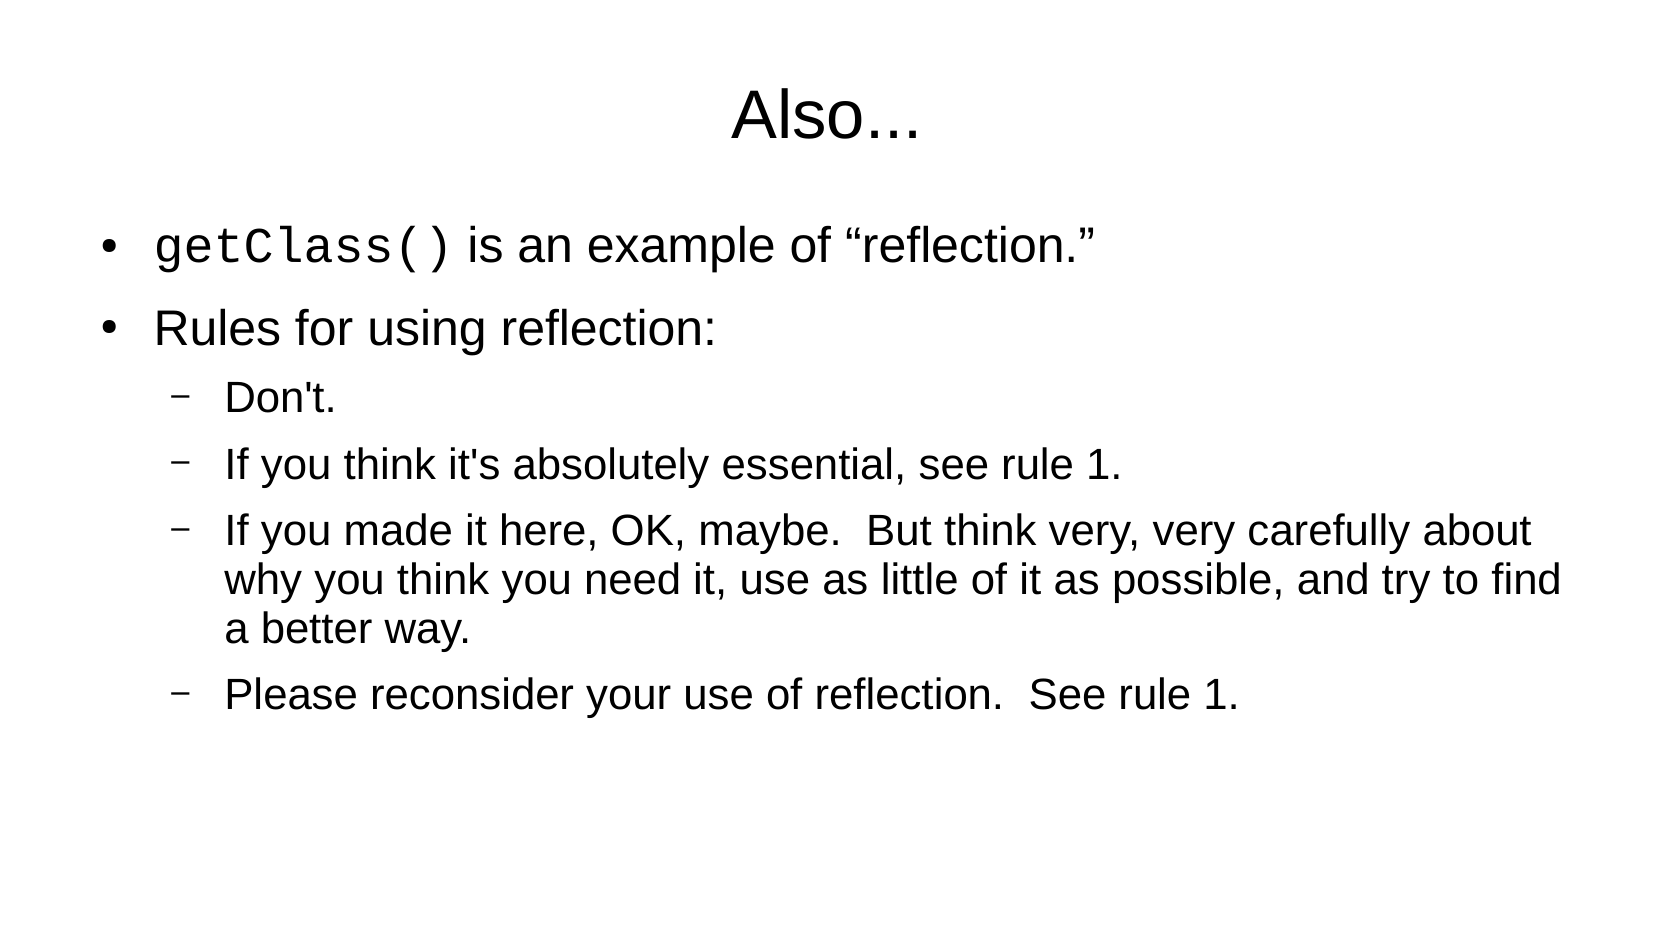

# Also...
getClass() is an example of “reflection.”
Rules for using reflection:
Don't.
If you think it's absolutely essential, see rule 1.
If you made it here, OK, maybe. But think very, very carefully about why you think you need it, use as little of it as possible, and try to find a better way.
Please reconsider your use of reflection. See rule 1.